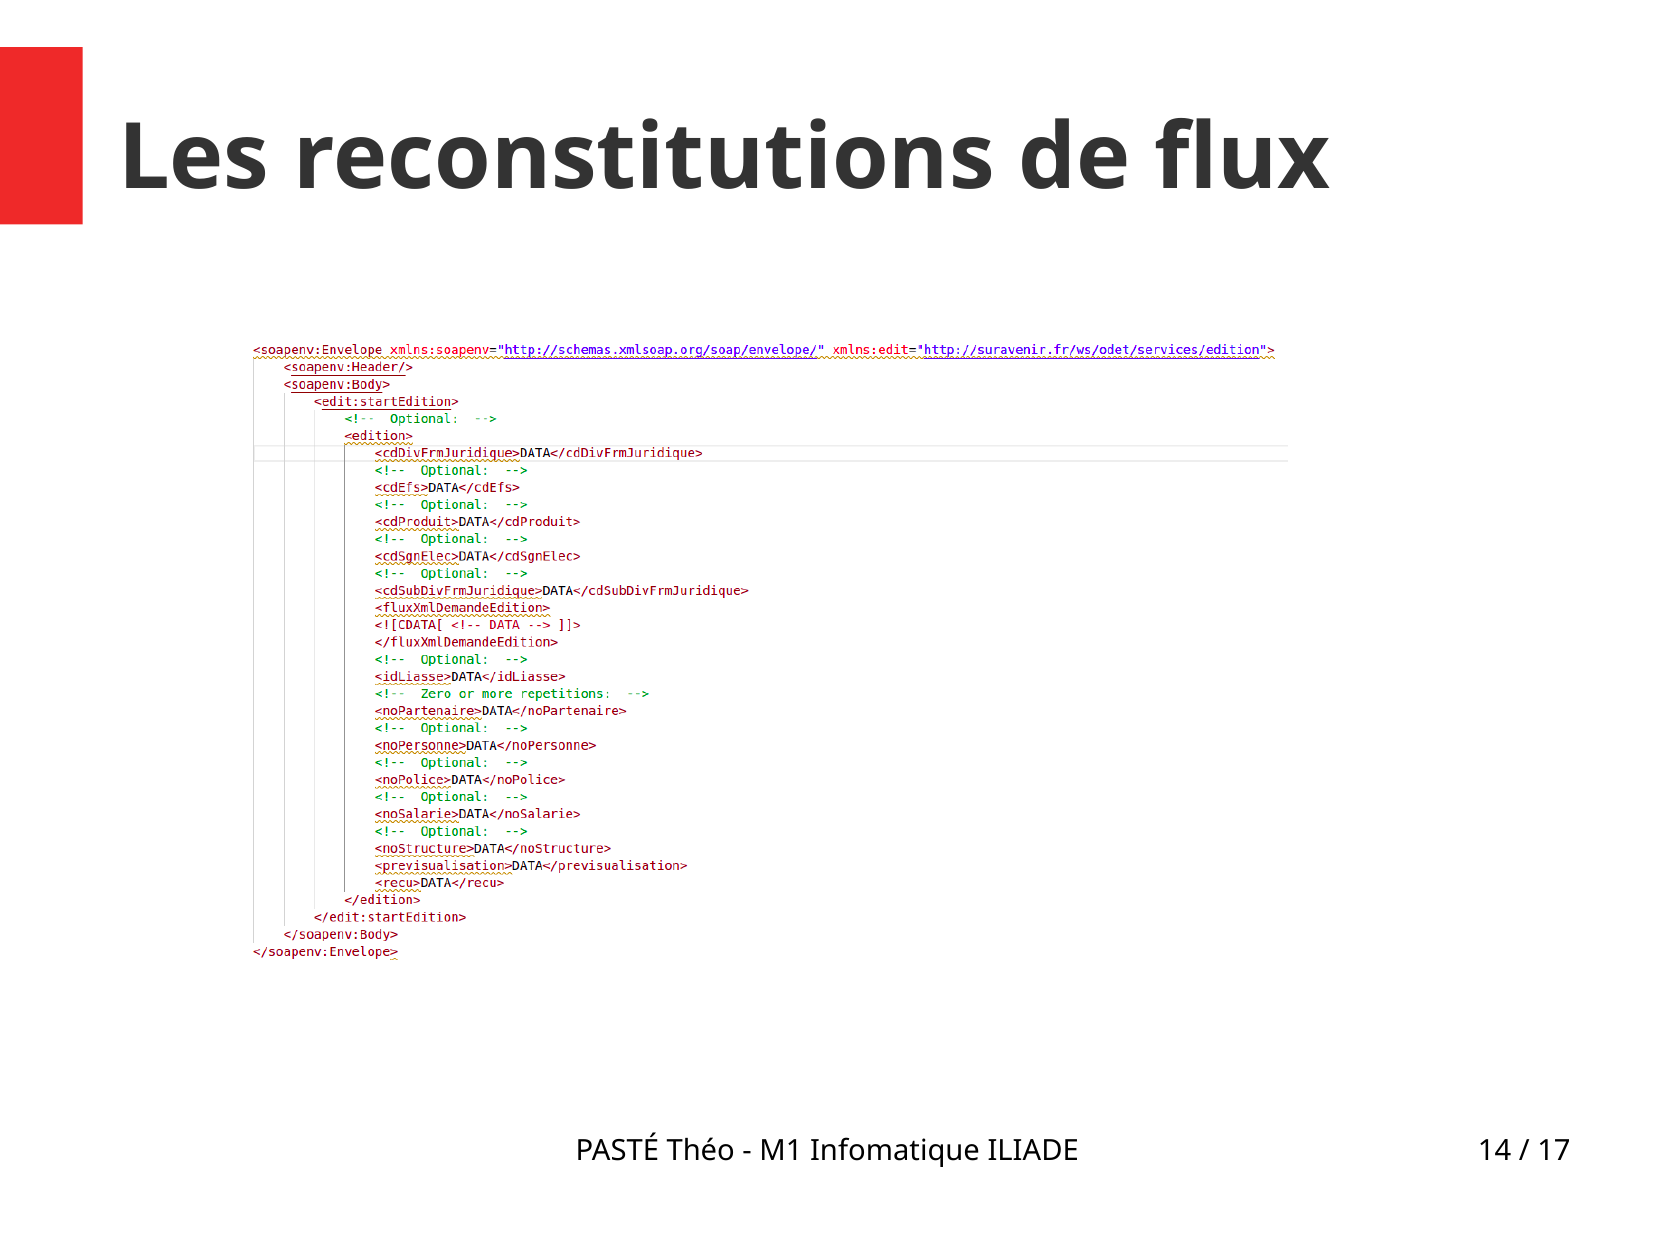

# Les reconstitutions de flux
PASTÉ Théo - M1 Infomatique ILIADE
14